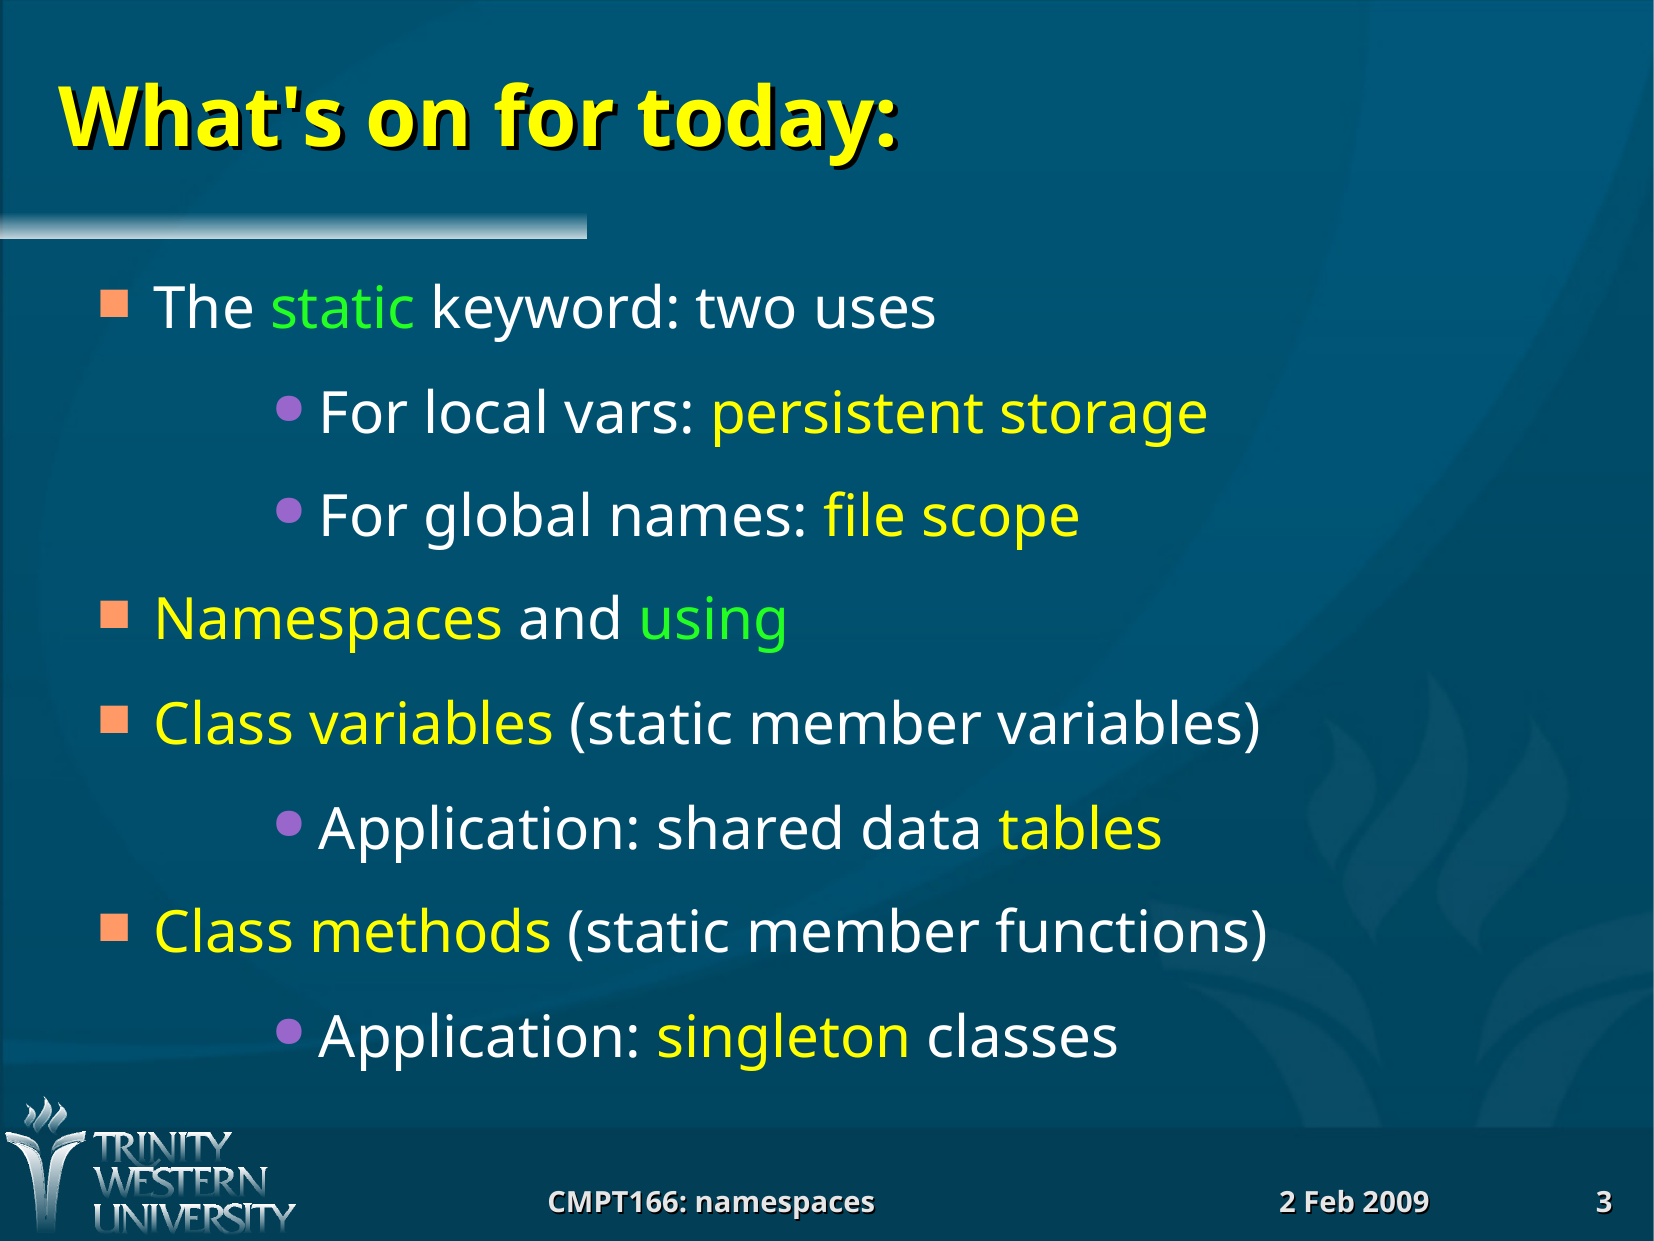

# What's on for today:
The static keyword: two uses
For local vars: persistent storage
For global names: file scope
Namespaces and using
Class variables (static member variables)
Application: shared data tables
Class methods (static member functions)
Application: singleton classes
CMPT166: namespaces
2 Feb 2009
3